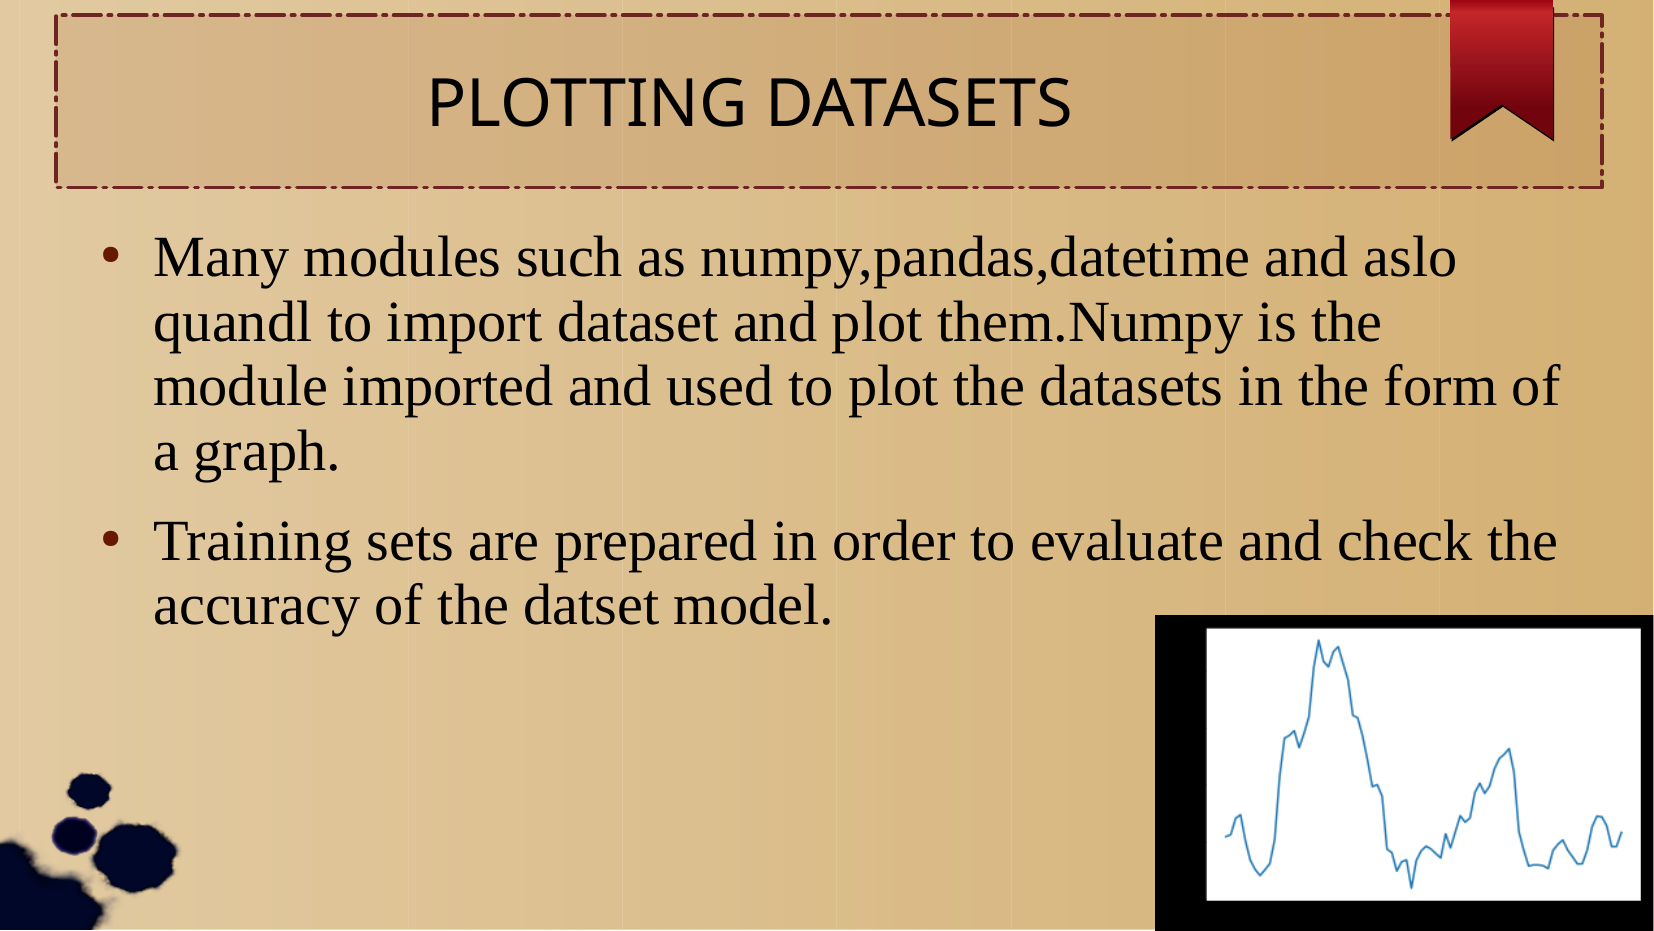

# PLOTTING DATASETS
Many modules such as numpy,pandas,datetime and aslo quandl to import dataset and plot them.Numpy is the module imported and used to plot the datasets in the form of a graph.
Training sets are prepared in order to evaluate and check the accuracy of the datset model.